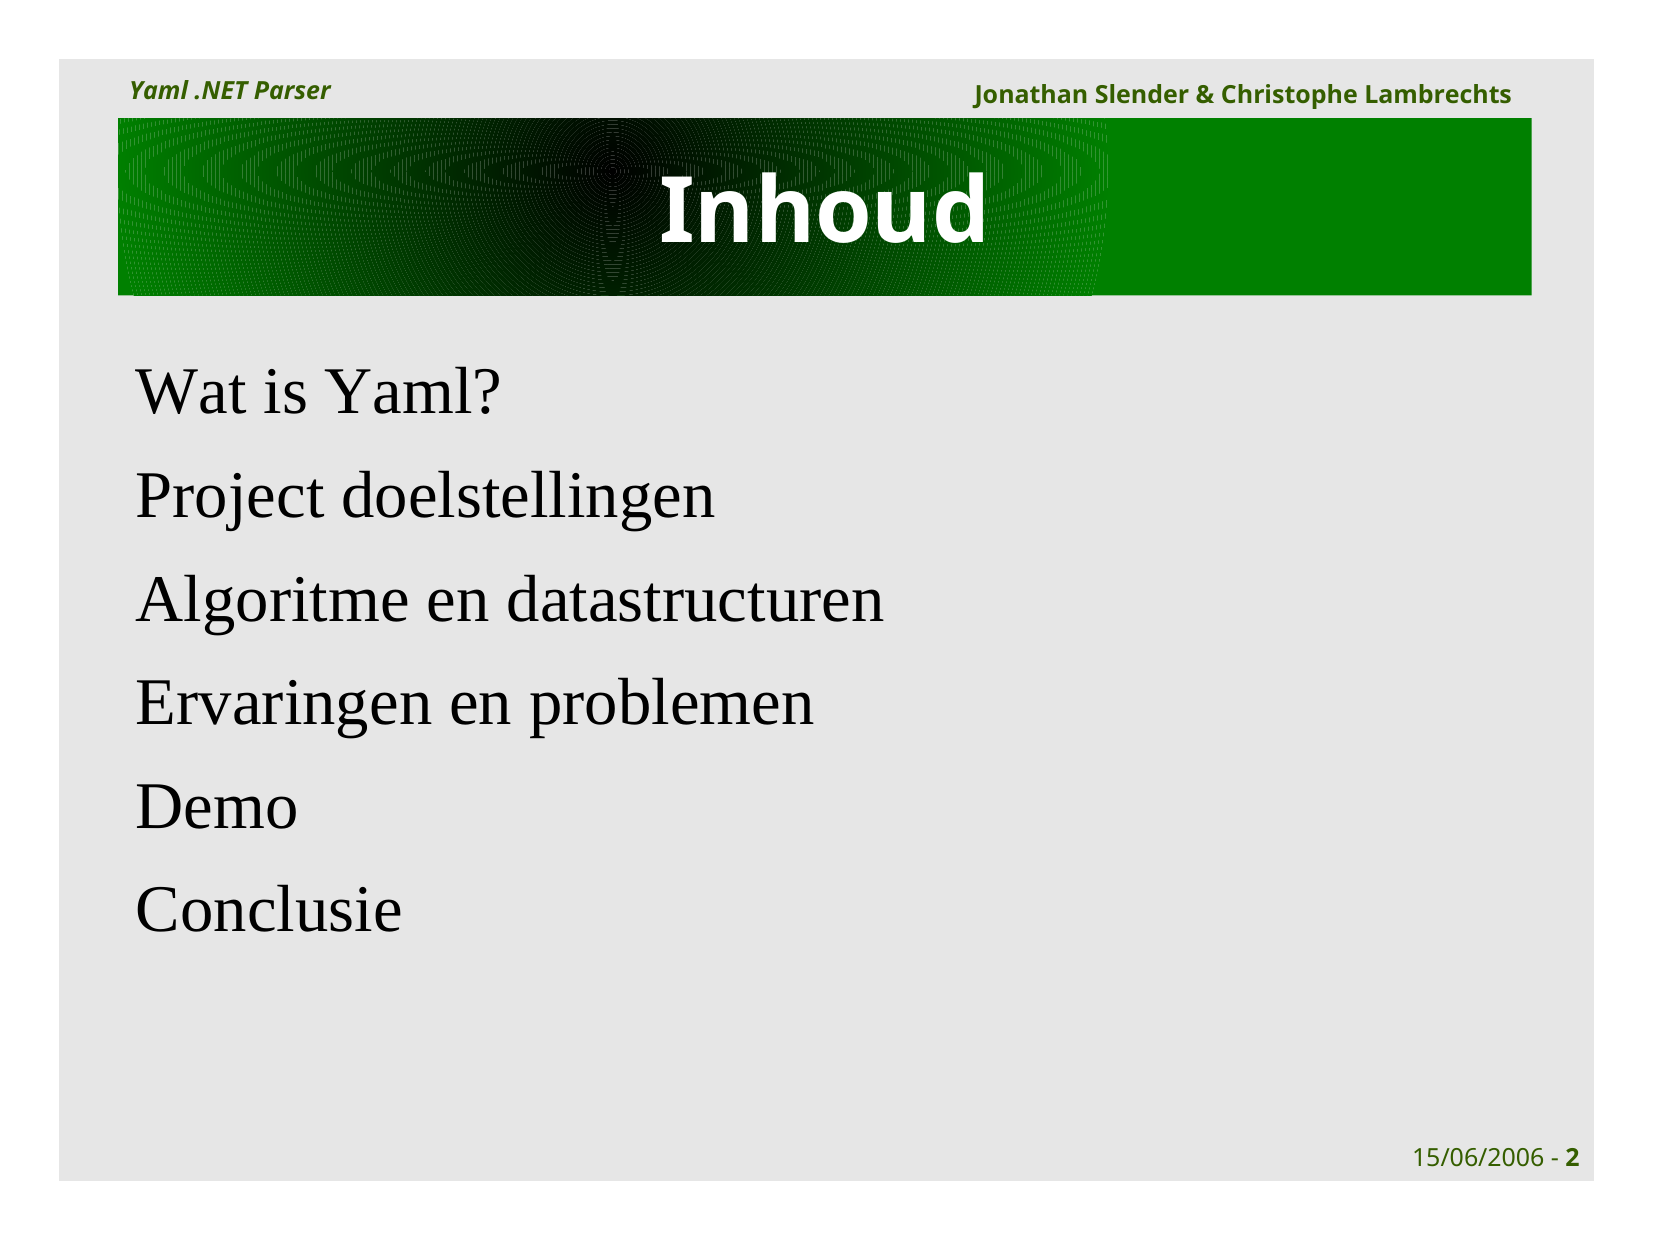

# Inhoud
Wat is Yaml?
Project doelstellingen
Algoritme en datastructuren
Ervaringen en problemen
Demo
Conclusie